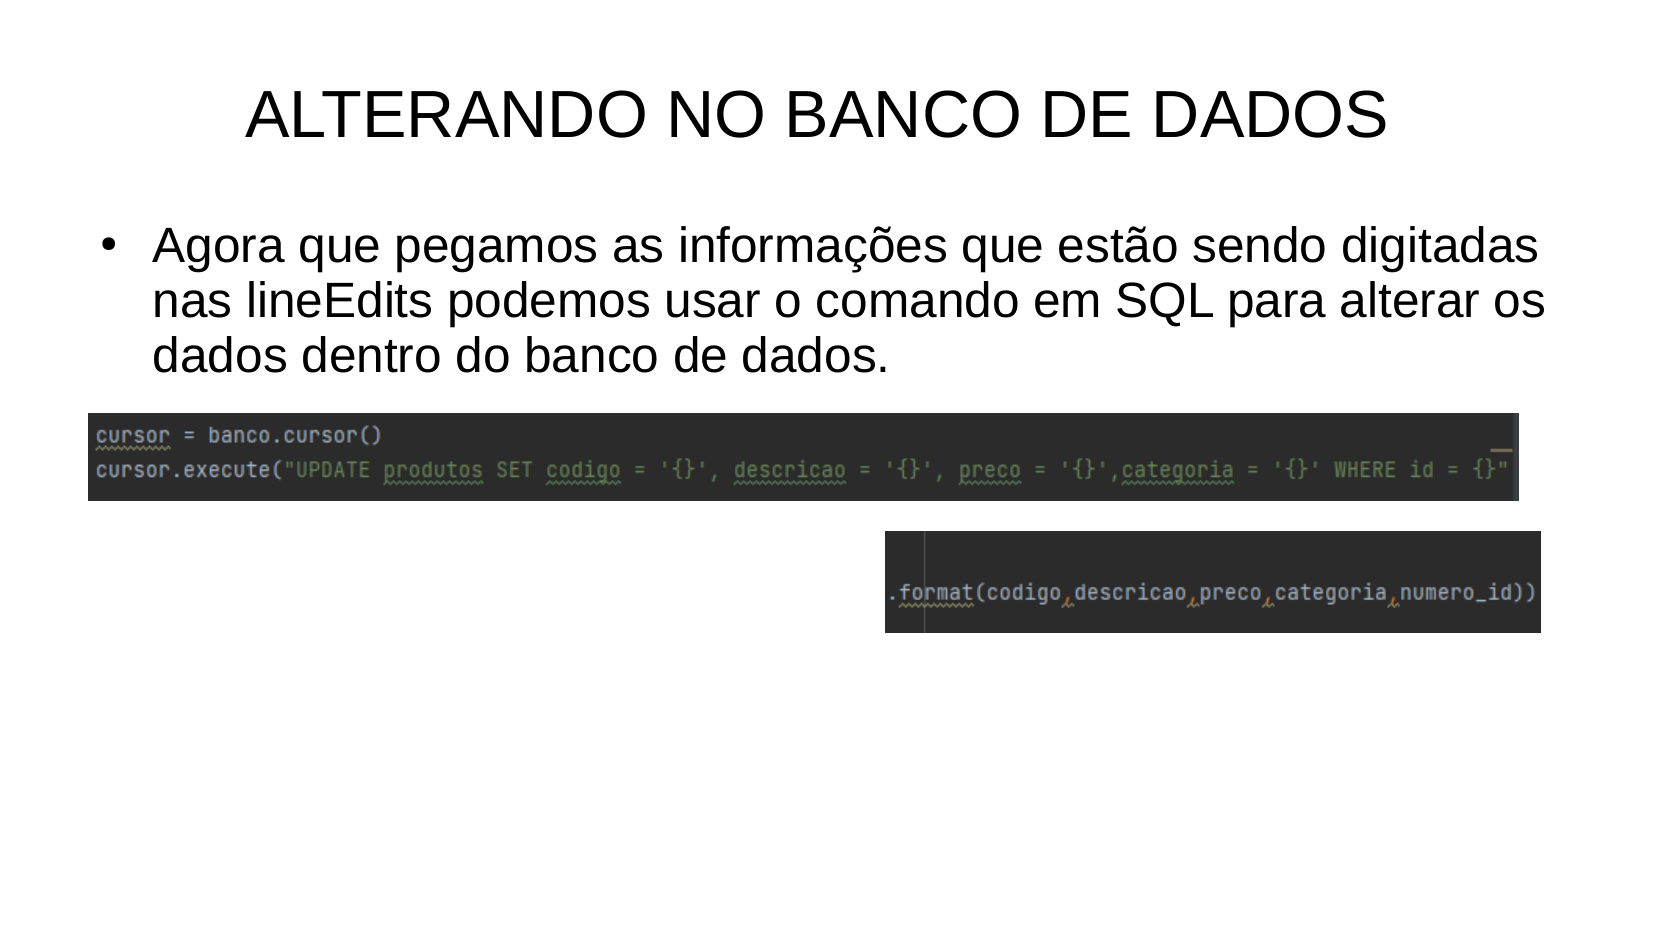

# ALTERANDO NO BANCO DE DADOS
Agora que pegamos as informações que estão sendo digitadas nas lineEdits podemos usar o comando em SQL para alterar os dados dentro do banco de dados.